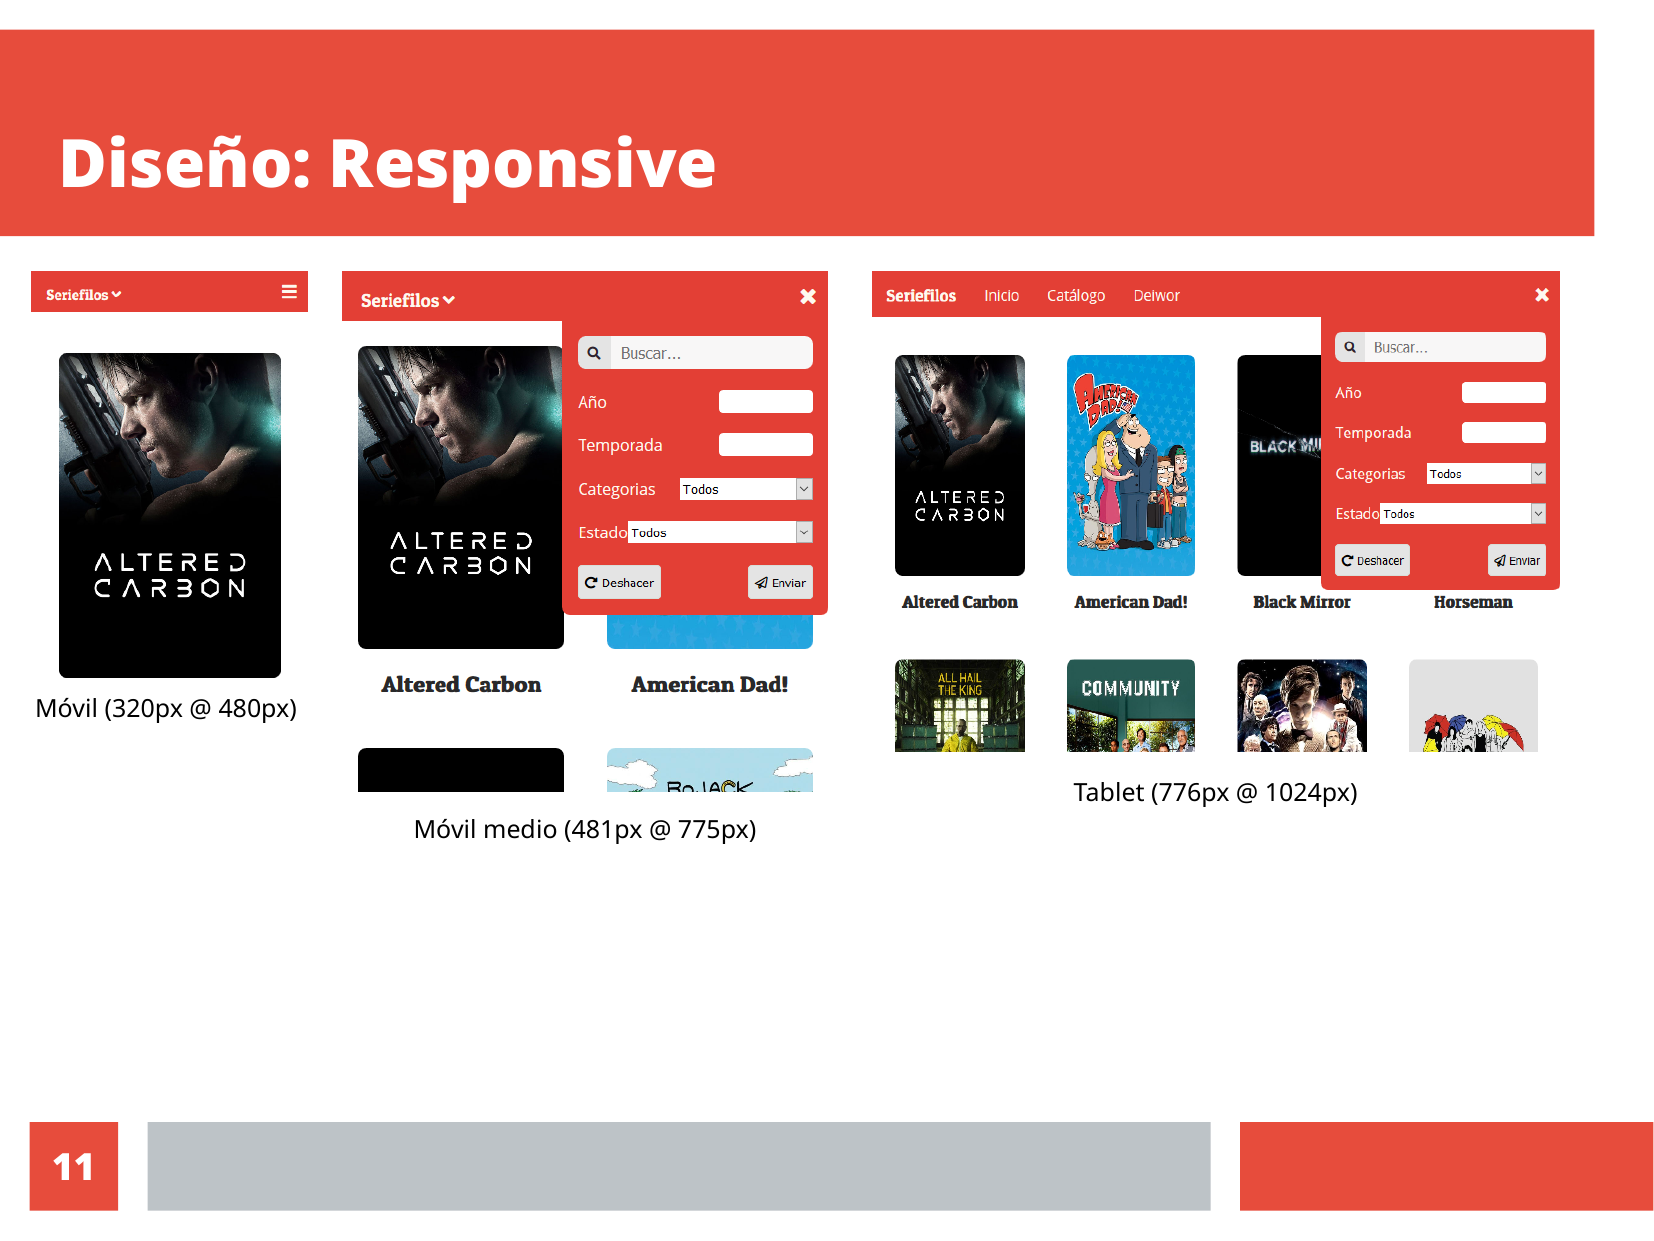

# Diseño: Responsive
Móvil (320px @ 480px)
Móvil medio (481px @ 775px)
Tablet (776px @ 1024px)
11